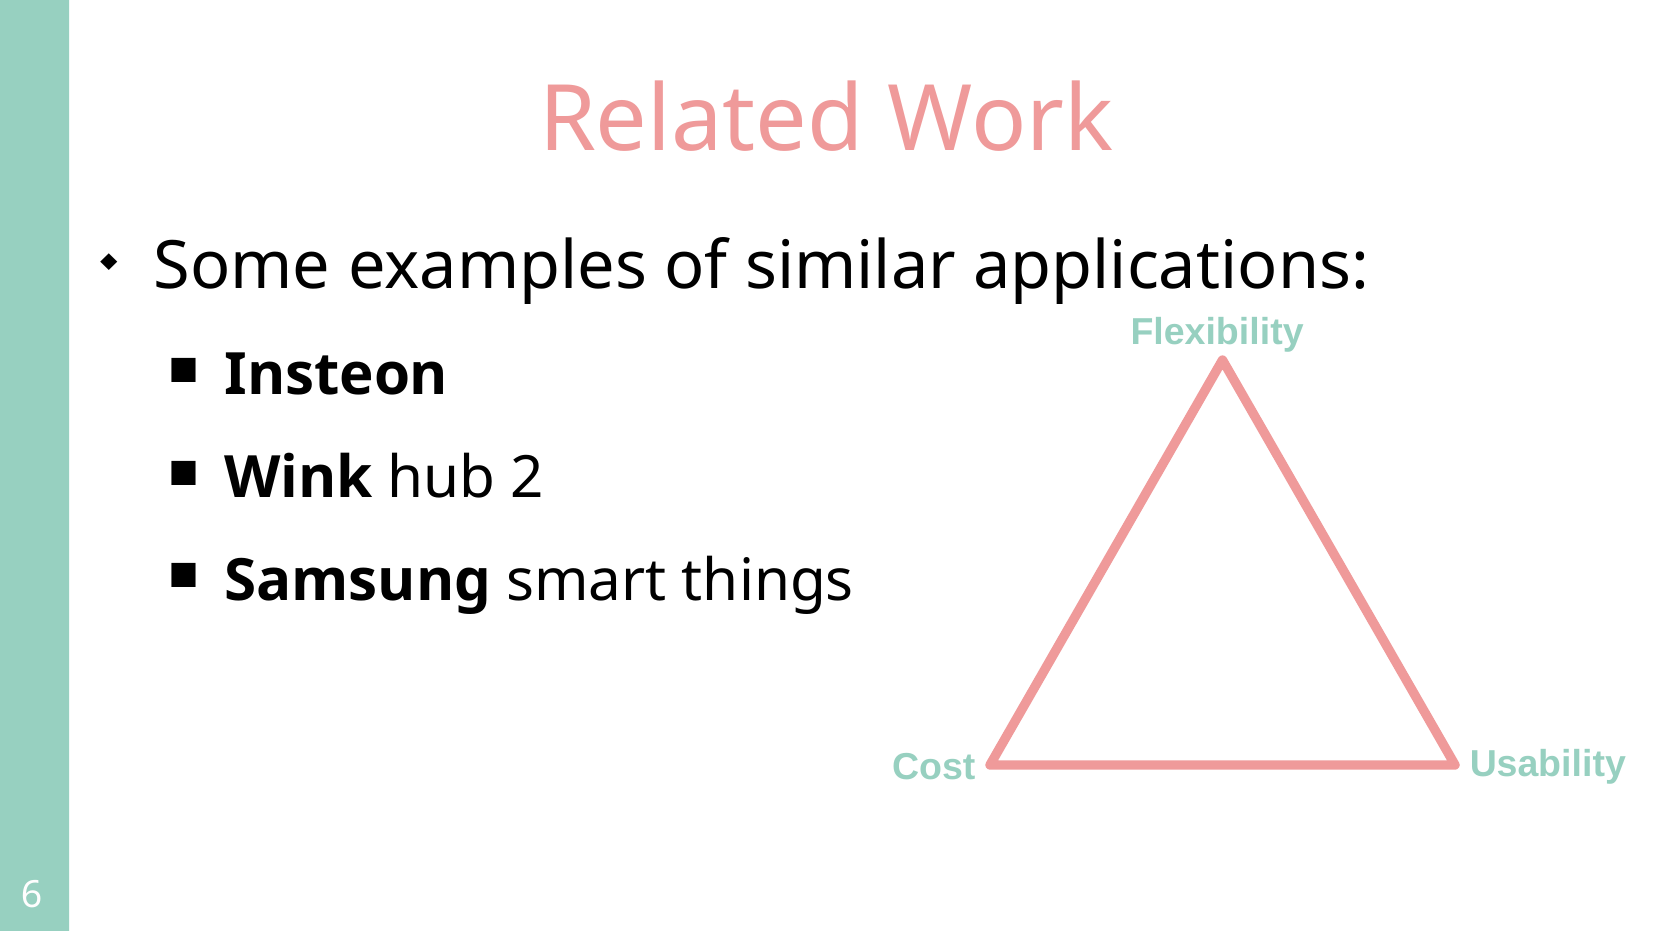

# Related Work
Some examples of similar applications:
Insteon
Wink hub 2
Samsung smart things
Flexibility
Usability
Cost